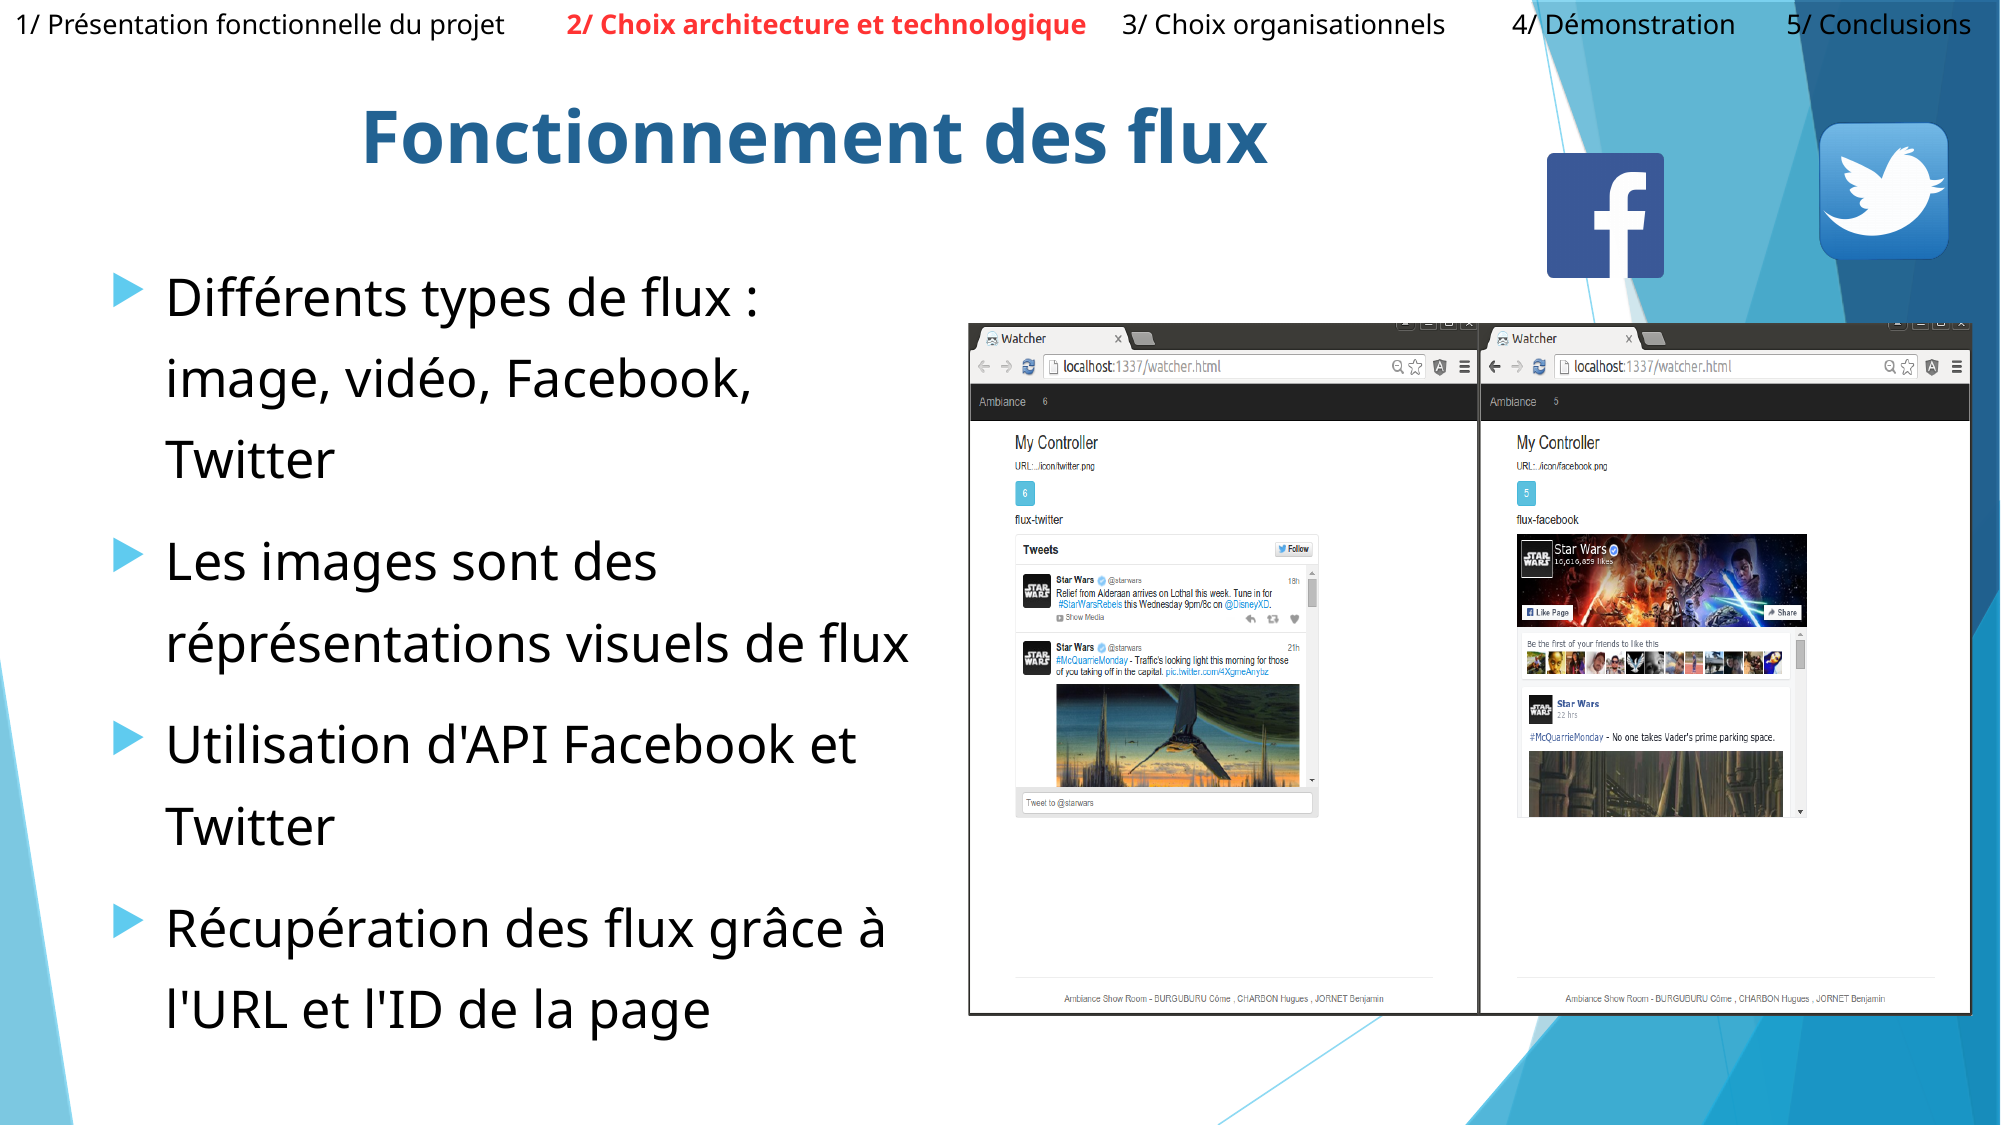

1/ Présentation fonctionnelle du projet 	 2/ Choix architecture et technologique 	3/ Choix organisationnels 	 4/ Démonstration 	5/ Conclusions
Fonctionnement des flux
# Différents types de flux : image, vidéo, Facebook, Twitter
Les images sont des réprésentations visuels de flux
Utilisation d'API Facebook et Twitter
Récupération des flux grâce à l'URL et l'ID de la page